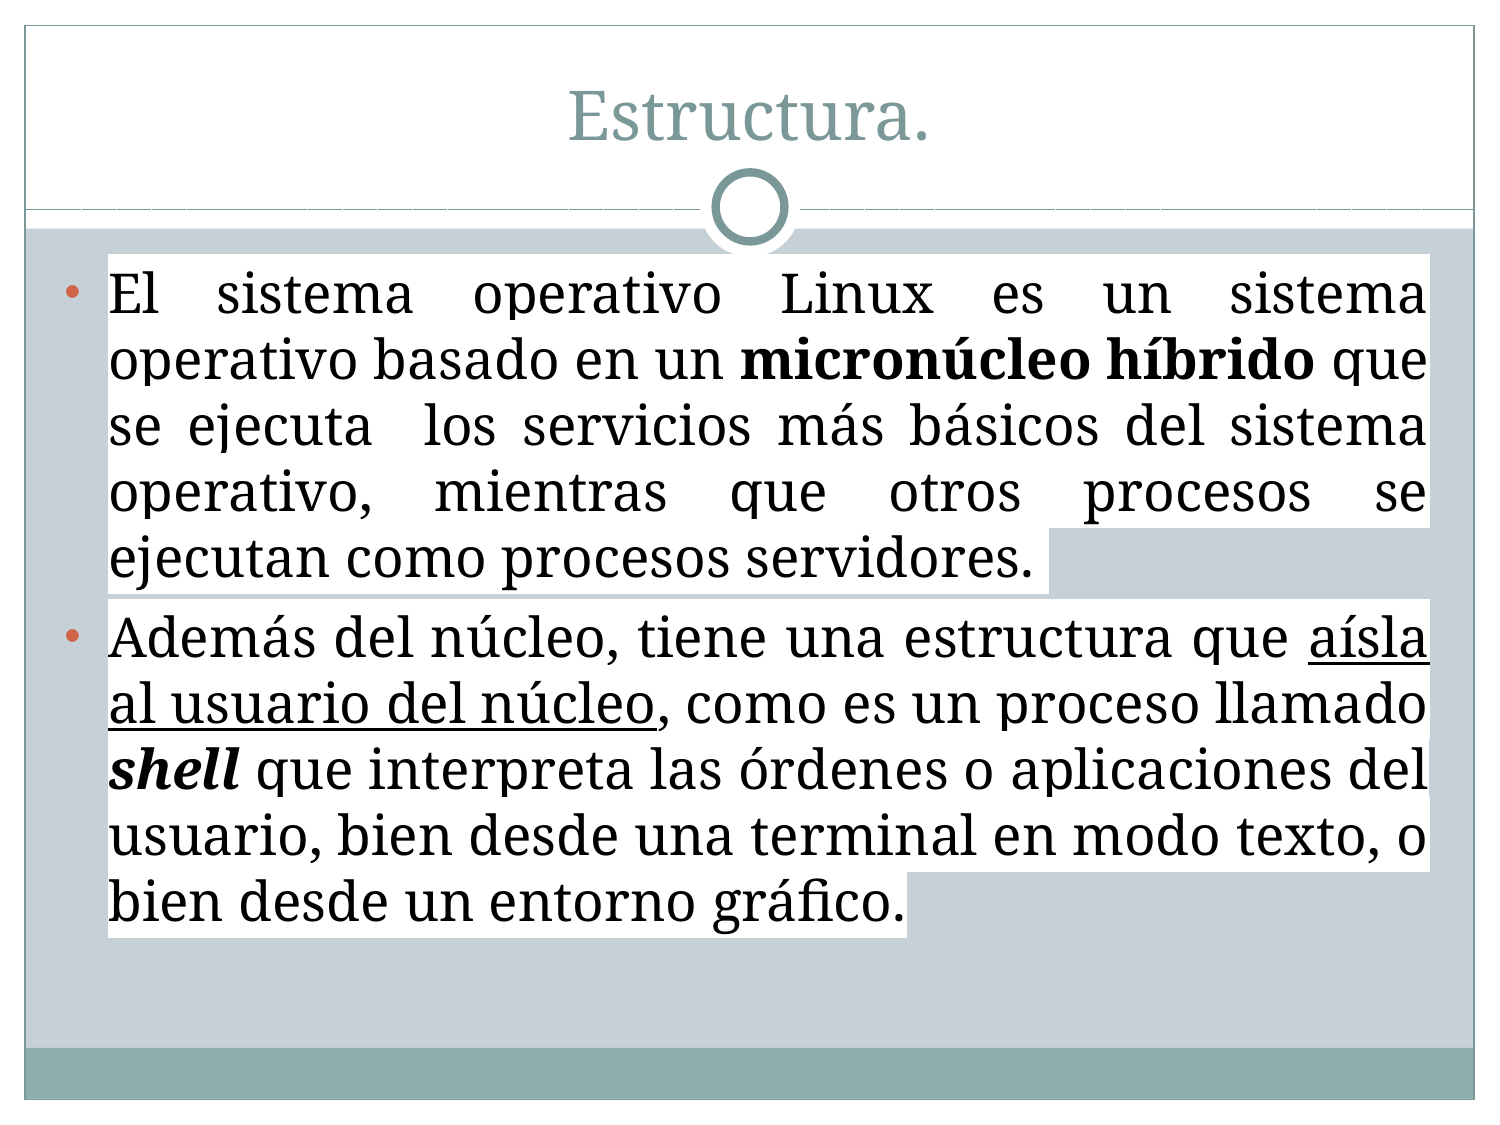

# Estructura.
El sistema operativo Linux es un sistema operativo basado en un micronúcleo híbrido que se ejecuta los servicios más básicos del sistema operativo, mientras que otros procesos se ejecutan como procesos servidores.
Además del núcleo, tiene una estructura que aísla al usuario del núcleo, como es un proceso llamado shell que interpreta las órdenes o aplicaciones del usuario, bien desde una terminal en modo texto, o bien desde un entorno gráfico.